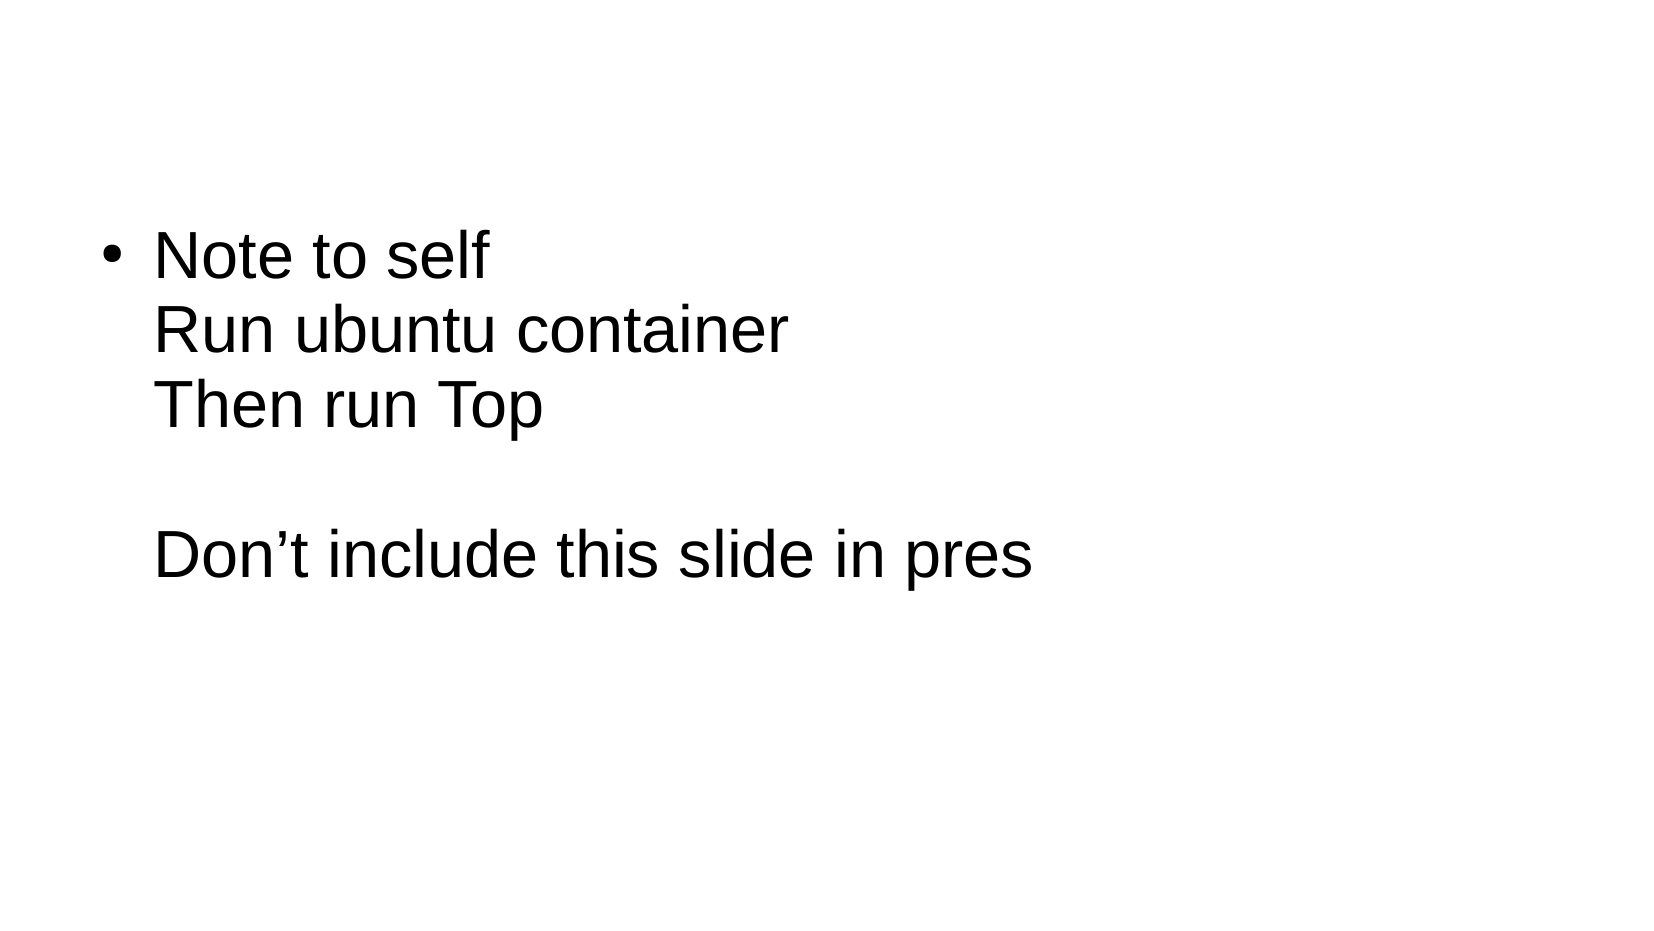

# Note to self Run ubuntu container Then run Top Don’t include this slide in pres